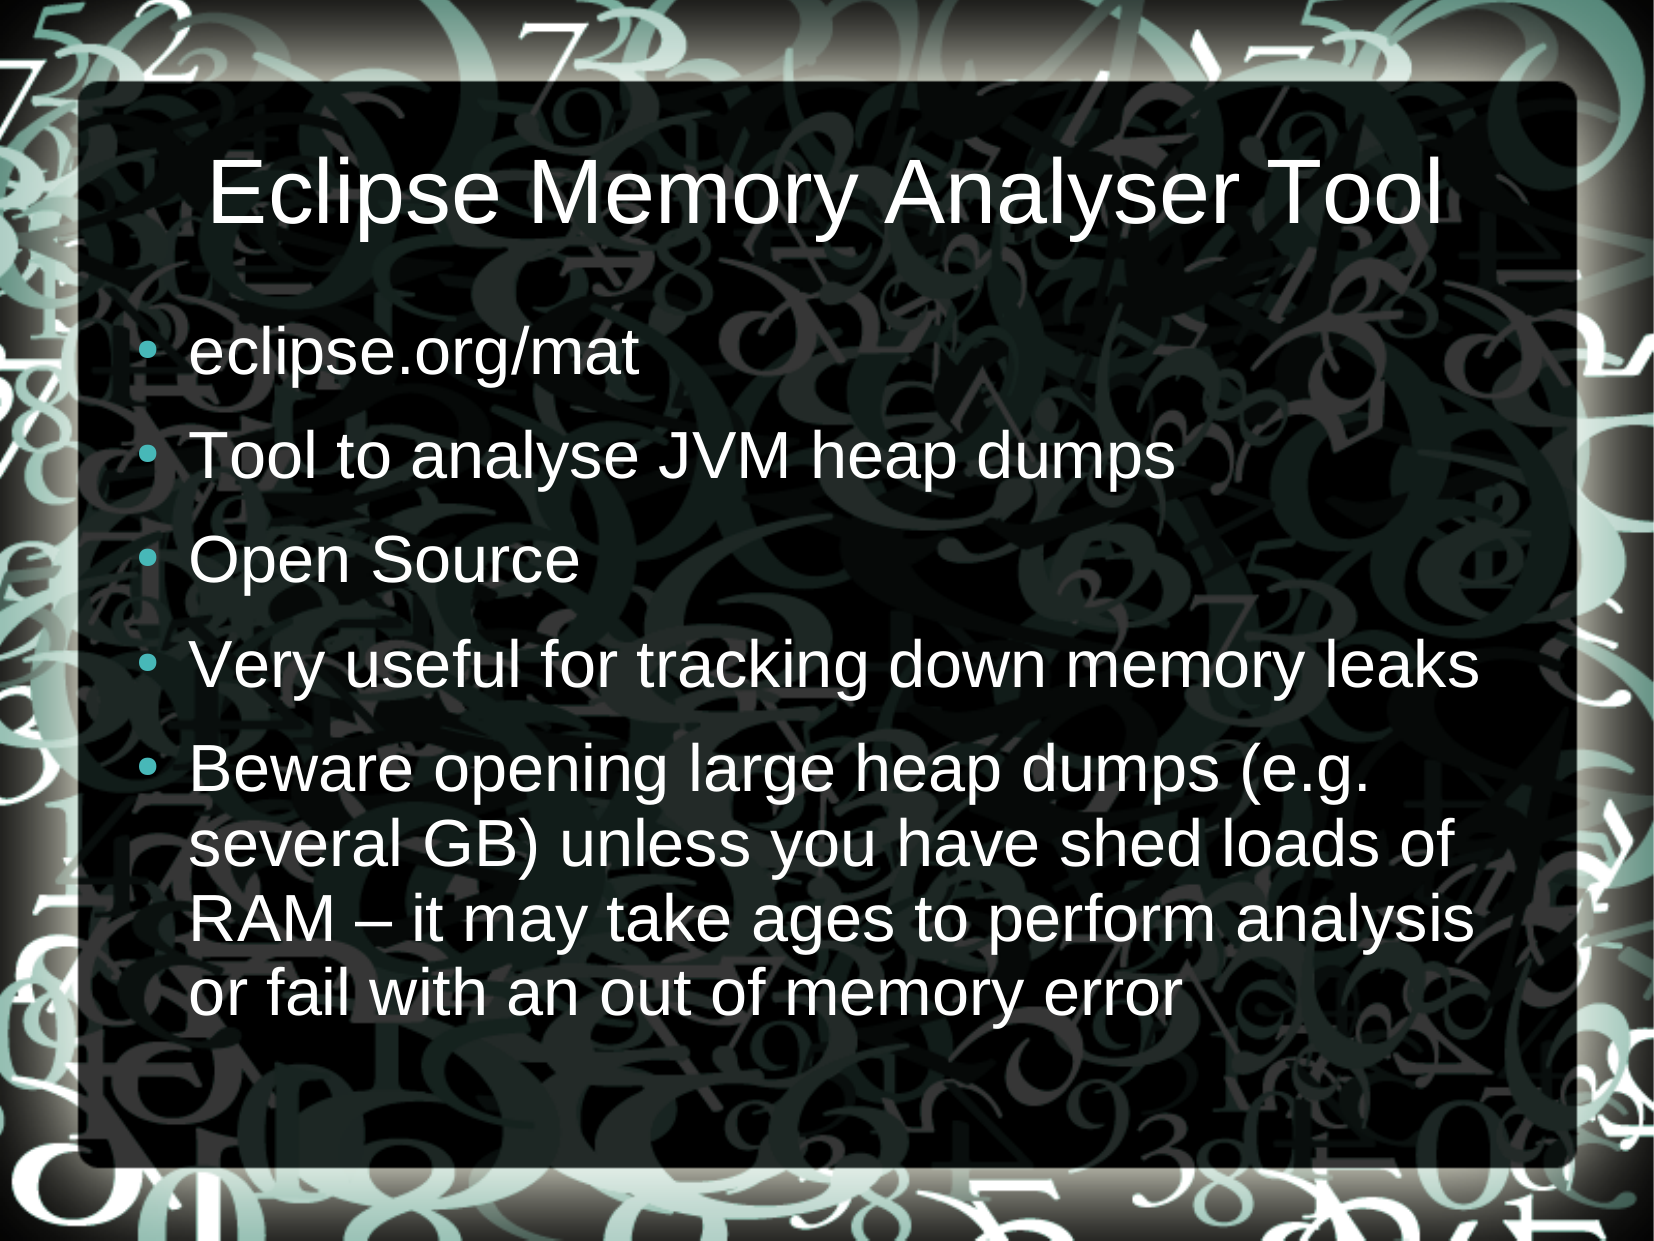

# Eclipse Memory Analyser Tool
eclipse.org/mat
Tool to analyse JVM heap dumps
Open Source
Very useful for tracking down memory leaks
Beware opening large heap dumps (e.g. several GB) unless you have shed loads of RAM – it may take ages to perform analysis or fail with an out of memory error